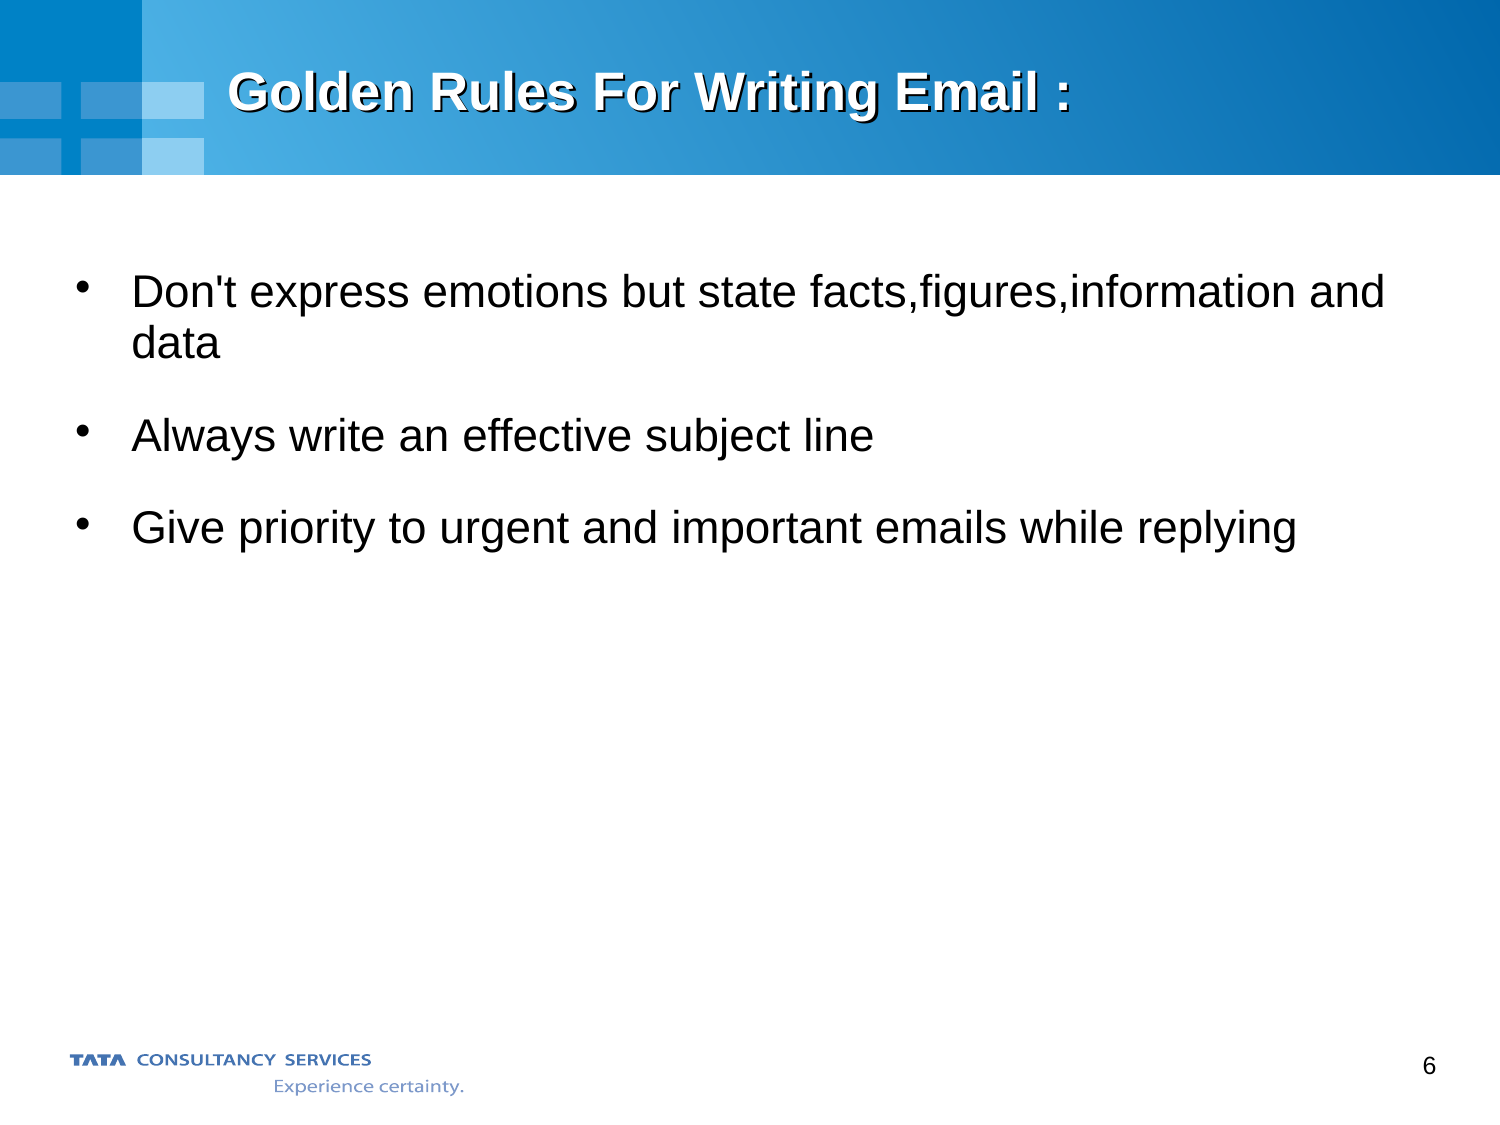

# Golden Rules For Writing Email :
Don't express emotions but state facts,figures,information and data
Always write an effective subject line
Give priority to urgent and important emails while replying